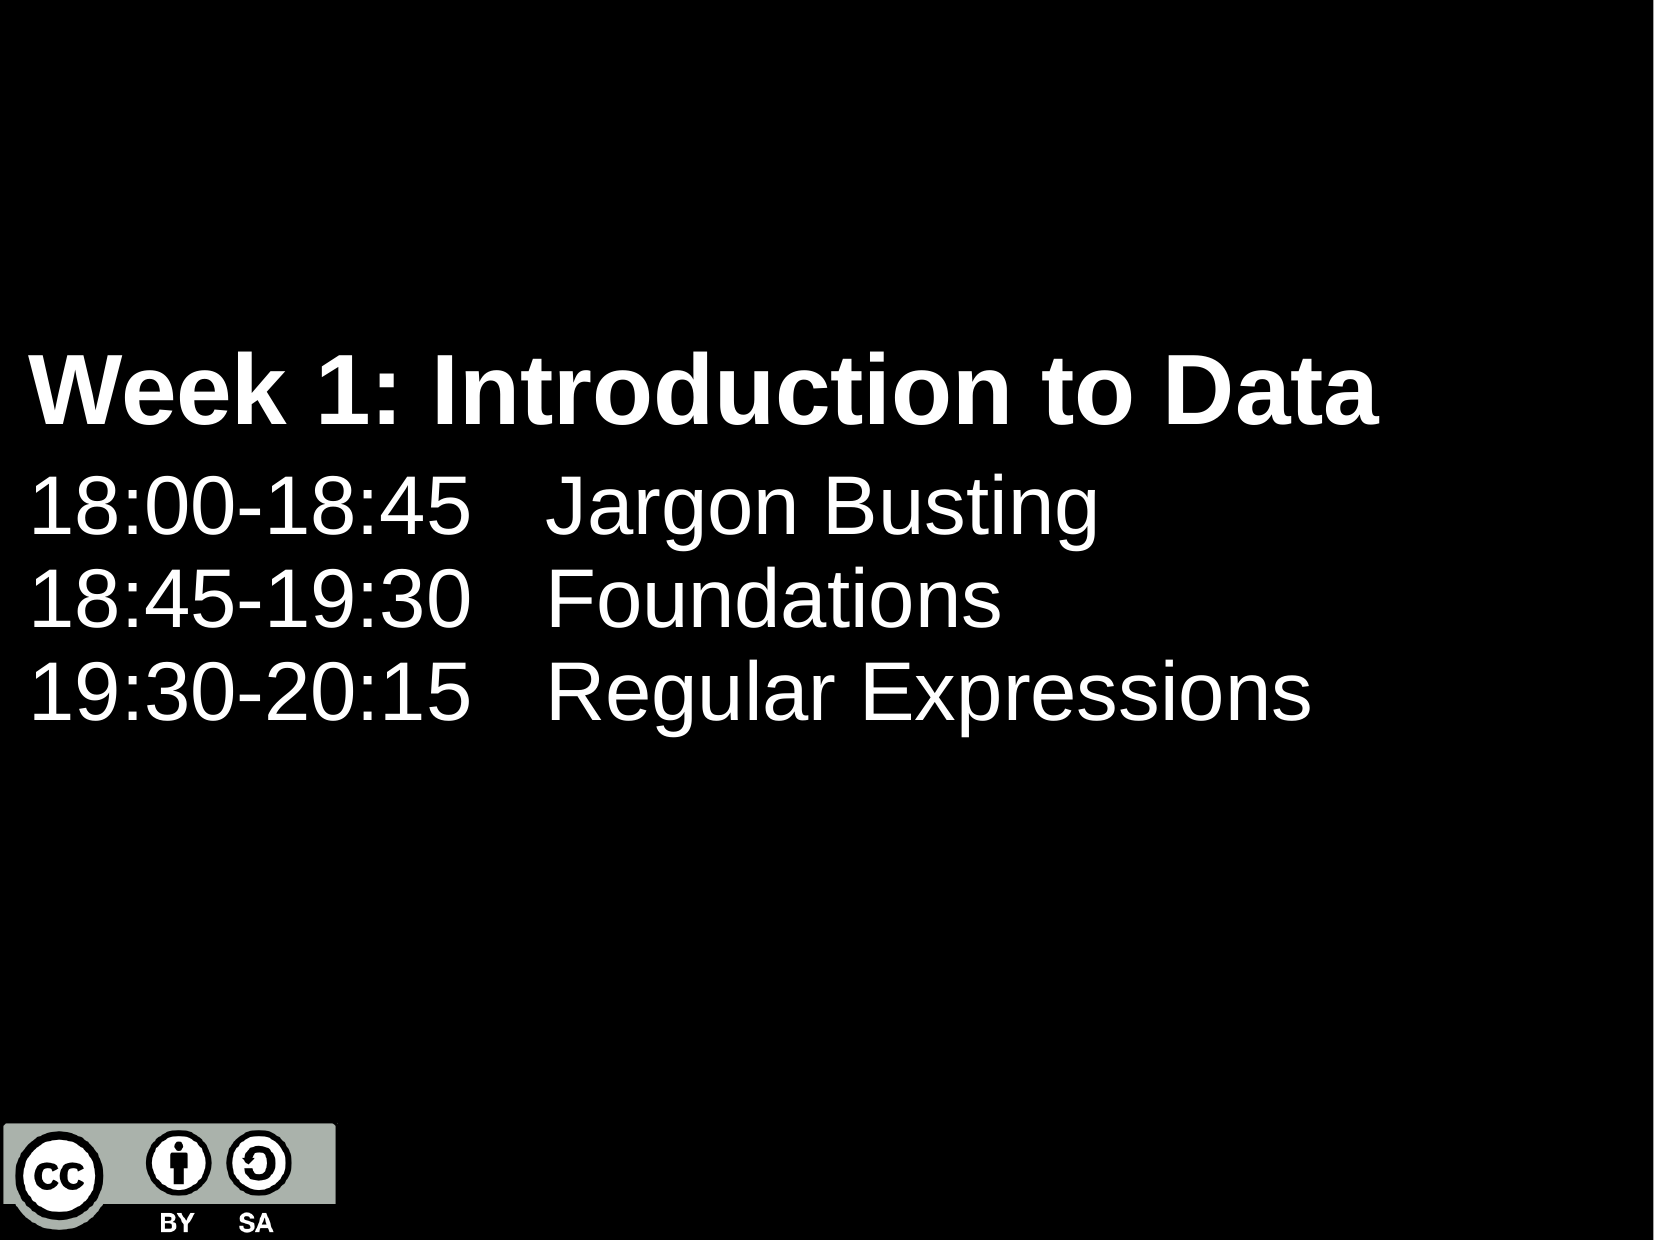

Week 1: Introduction to Data
18:00-18:45	Jargon Busting
18:45-19:30	Foundations
19:30-20:15	Regular Expressions